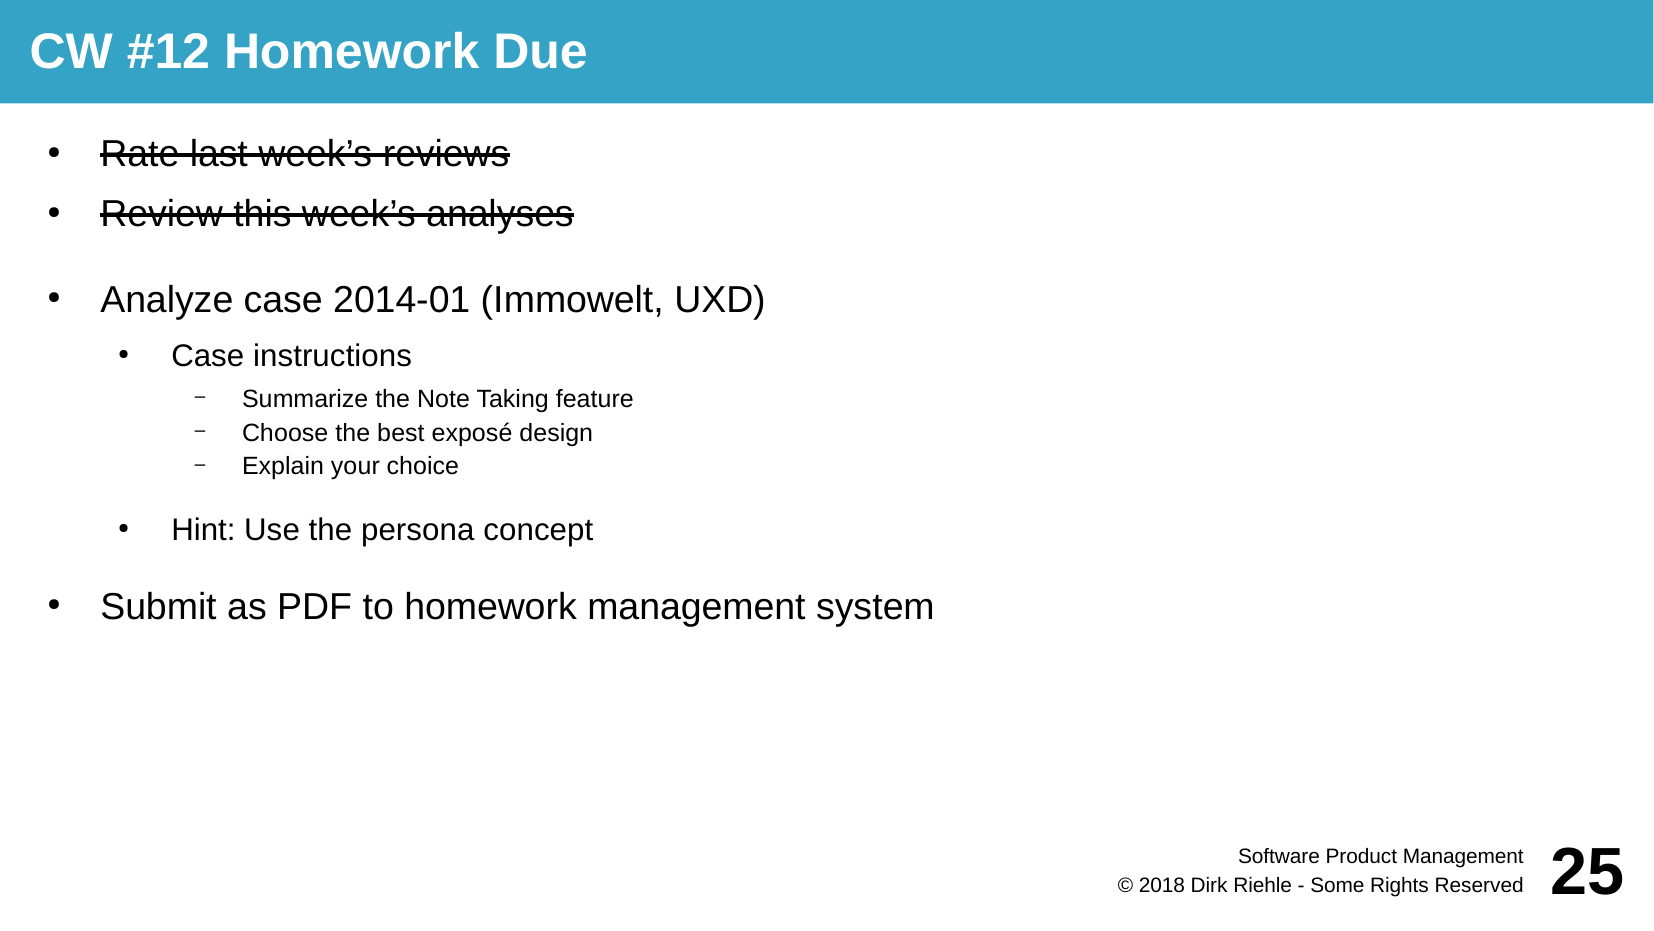

# CW #12 Homework Due
Rate last week’s reviews
Review this week’s analyses
Analyze case 2014-01 (Immowelt, UXD)
Case instructions
Summarize the Note Taking feature
Choose the best exposé design
Explain your choice
Hint: Use the persona concept
Submit as PDF to homework management system
Software Product Management
25
© 2018 Dirk Riehle - Some Rights Reserved